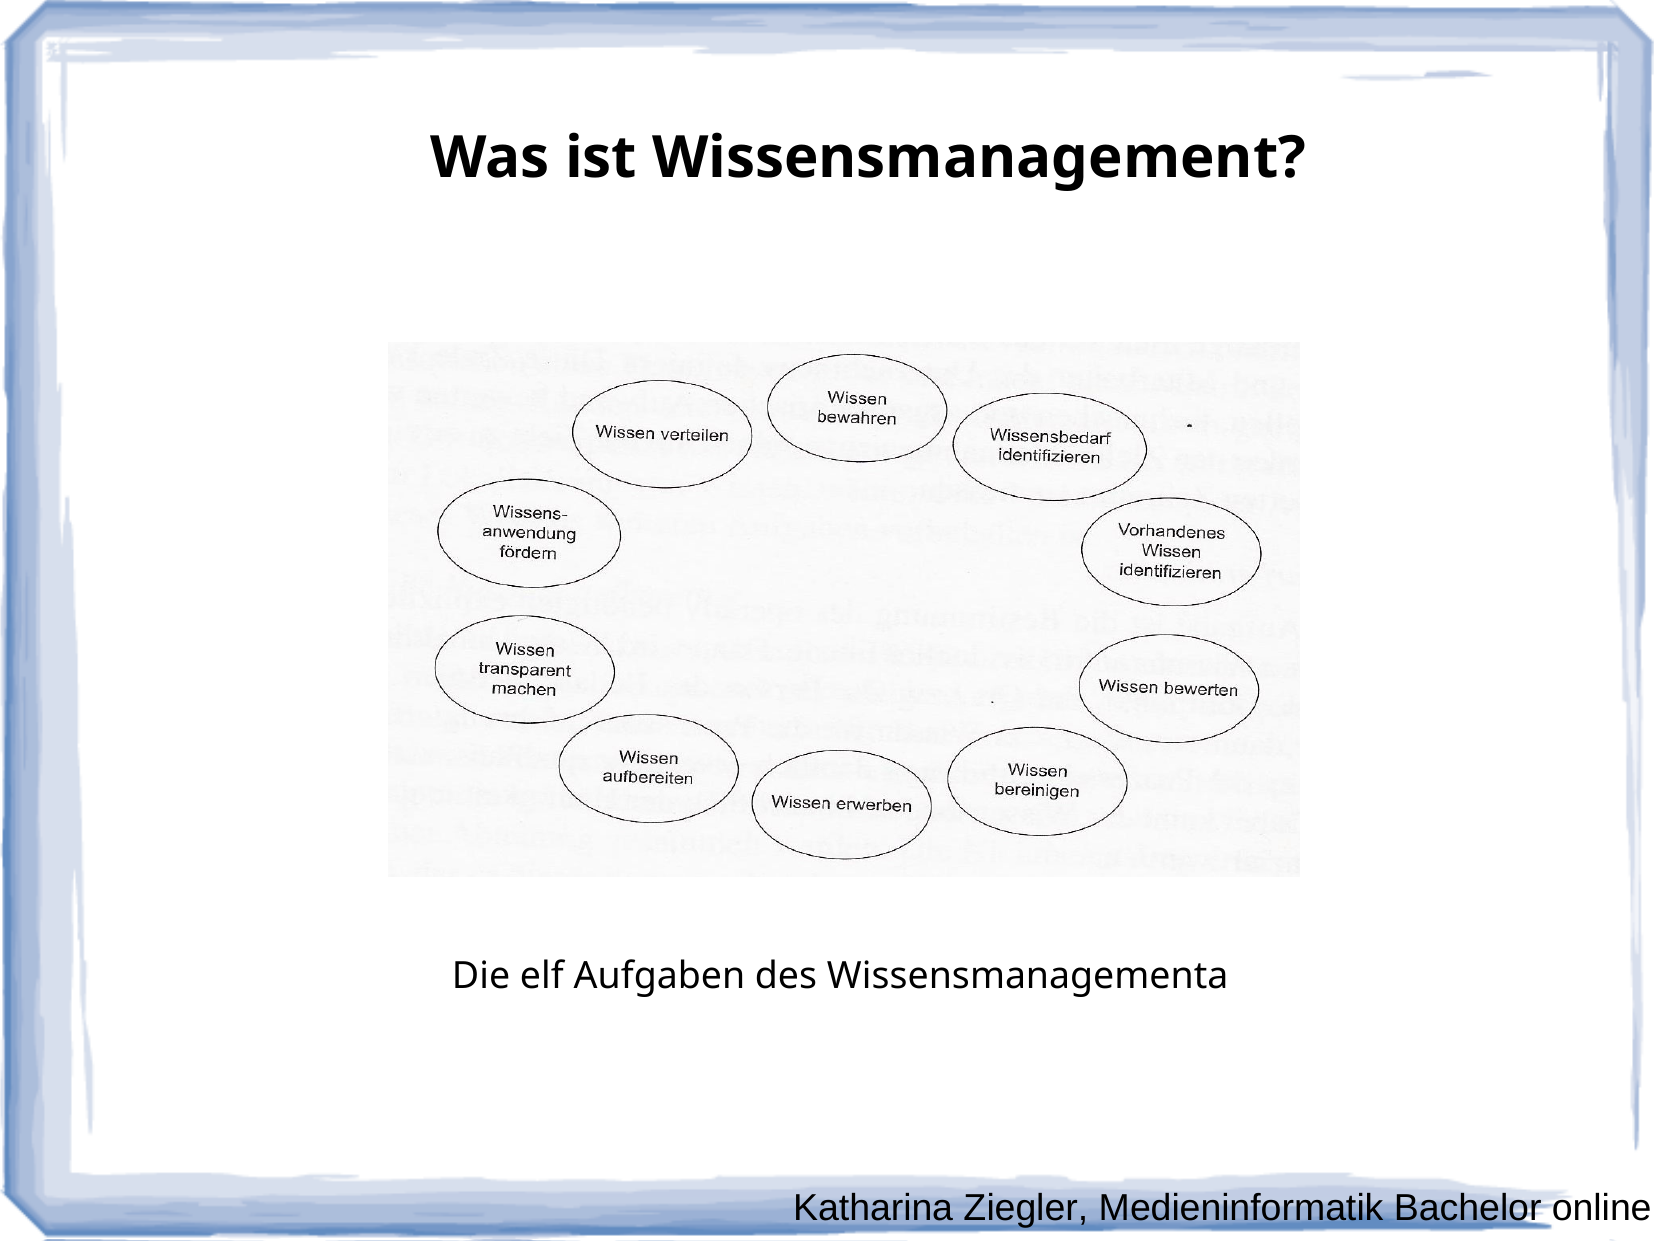

# Was ist Wissensmanagement?
Die elf Aufgaben des Wissensmanagementa
Katharina Ziegler, Medieninformatik Bachelor online